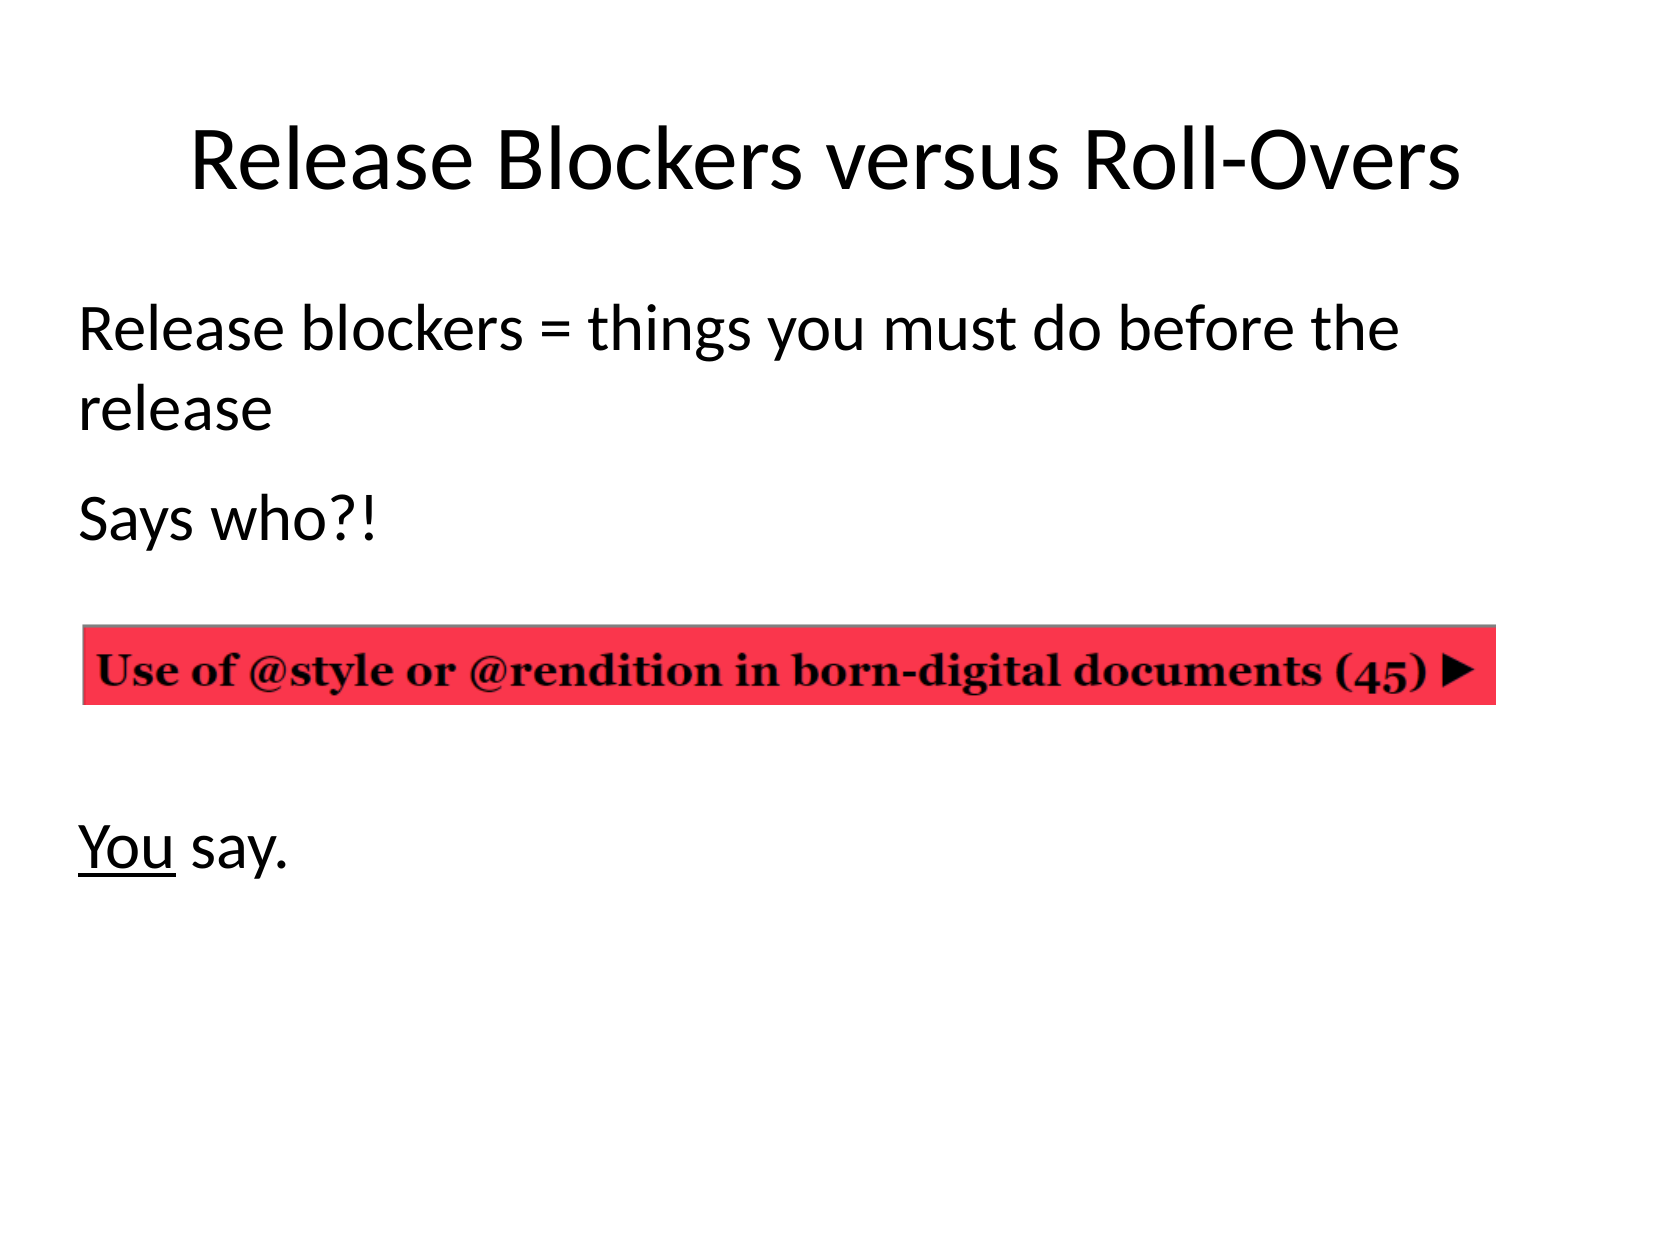

# Release Blockers versus Roll-Overs
Release blockers = things you must do before the release
Says who?!
You say.